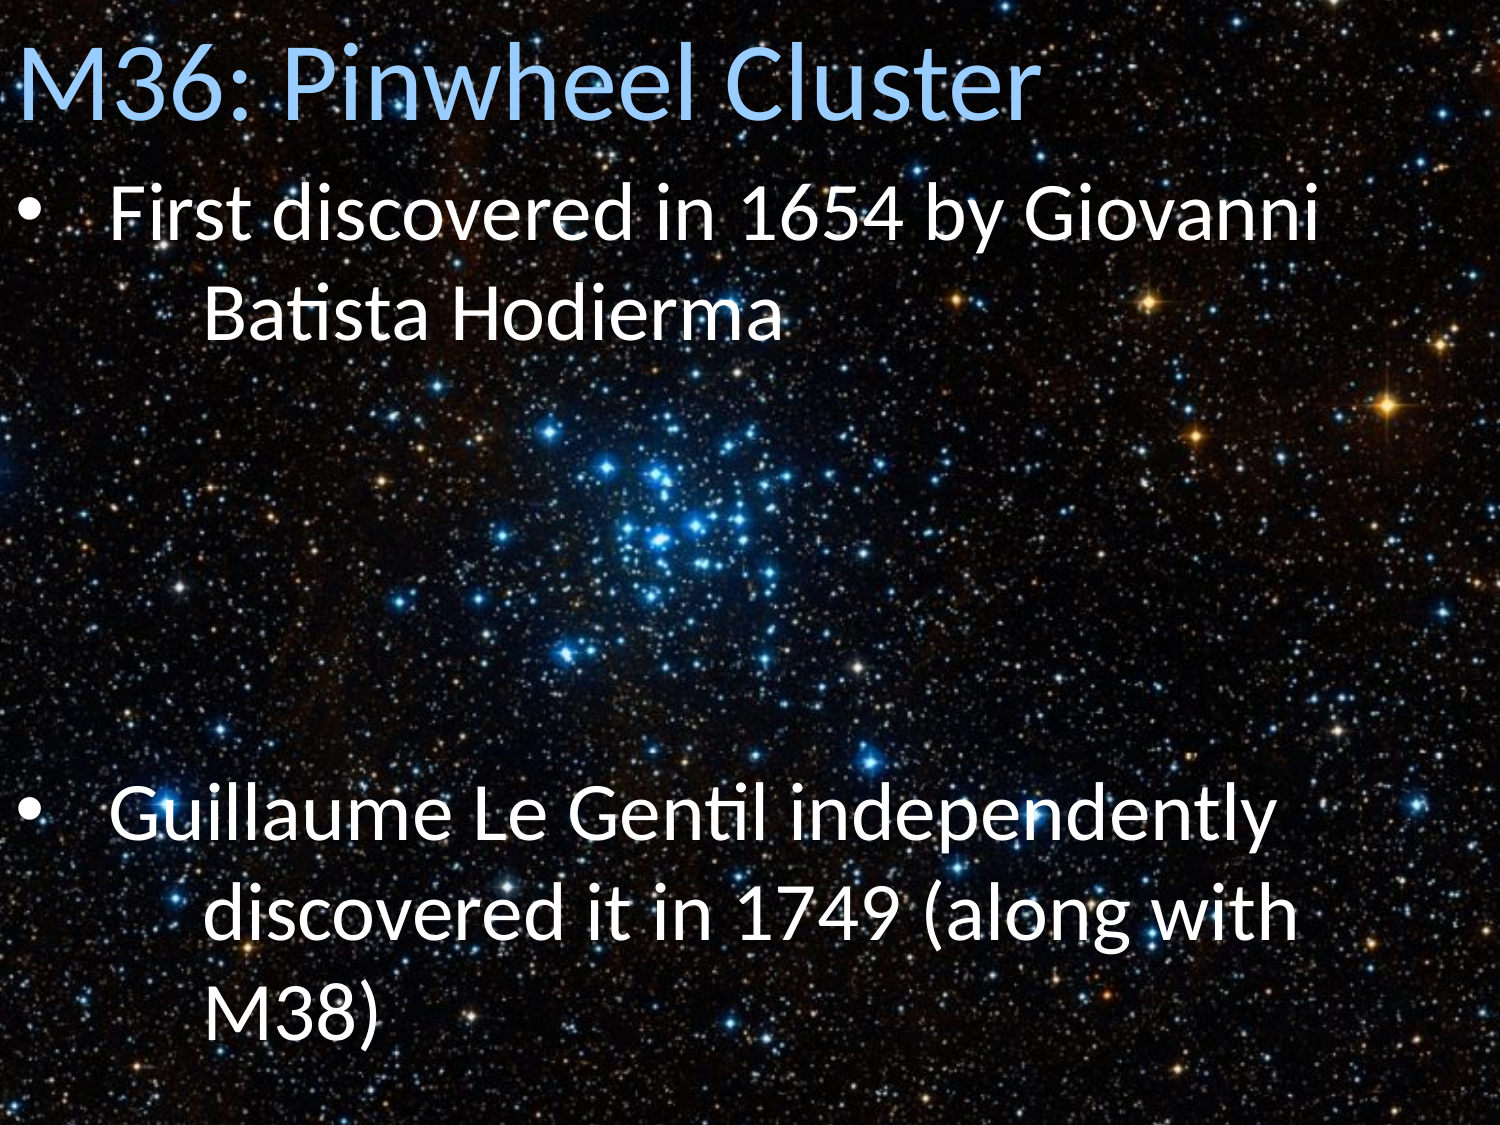

M36: Pinwheel Cluster
First discovered in 1654 by Giovanni Batista Hodierma
Guillaume Le Gentil independently discovered it in 1749 (along with M38)